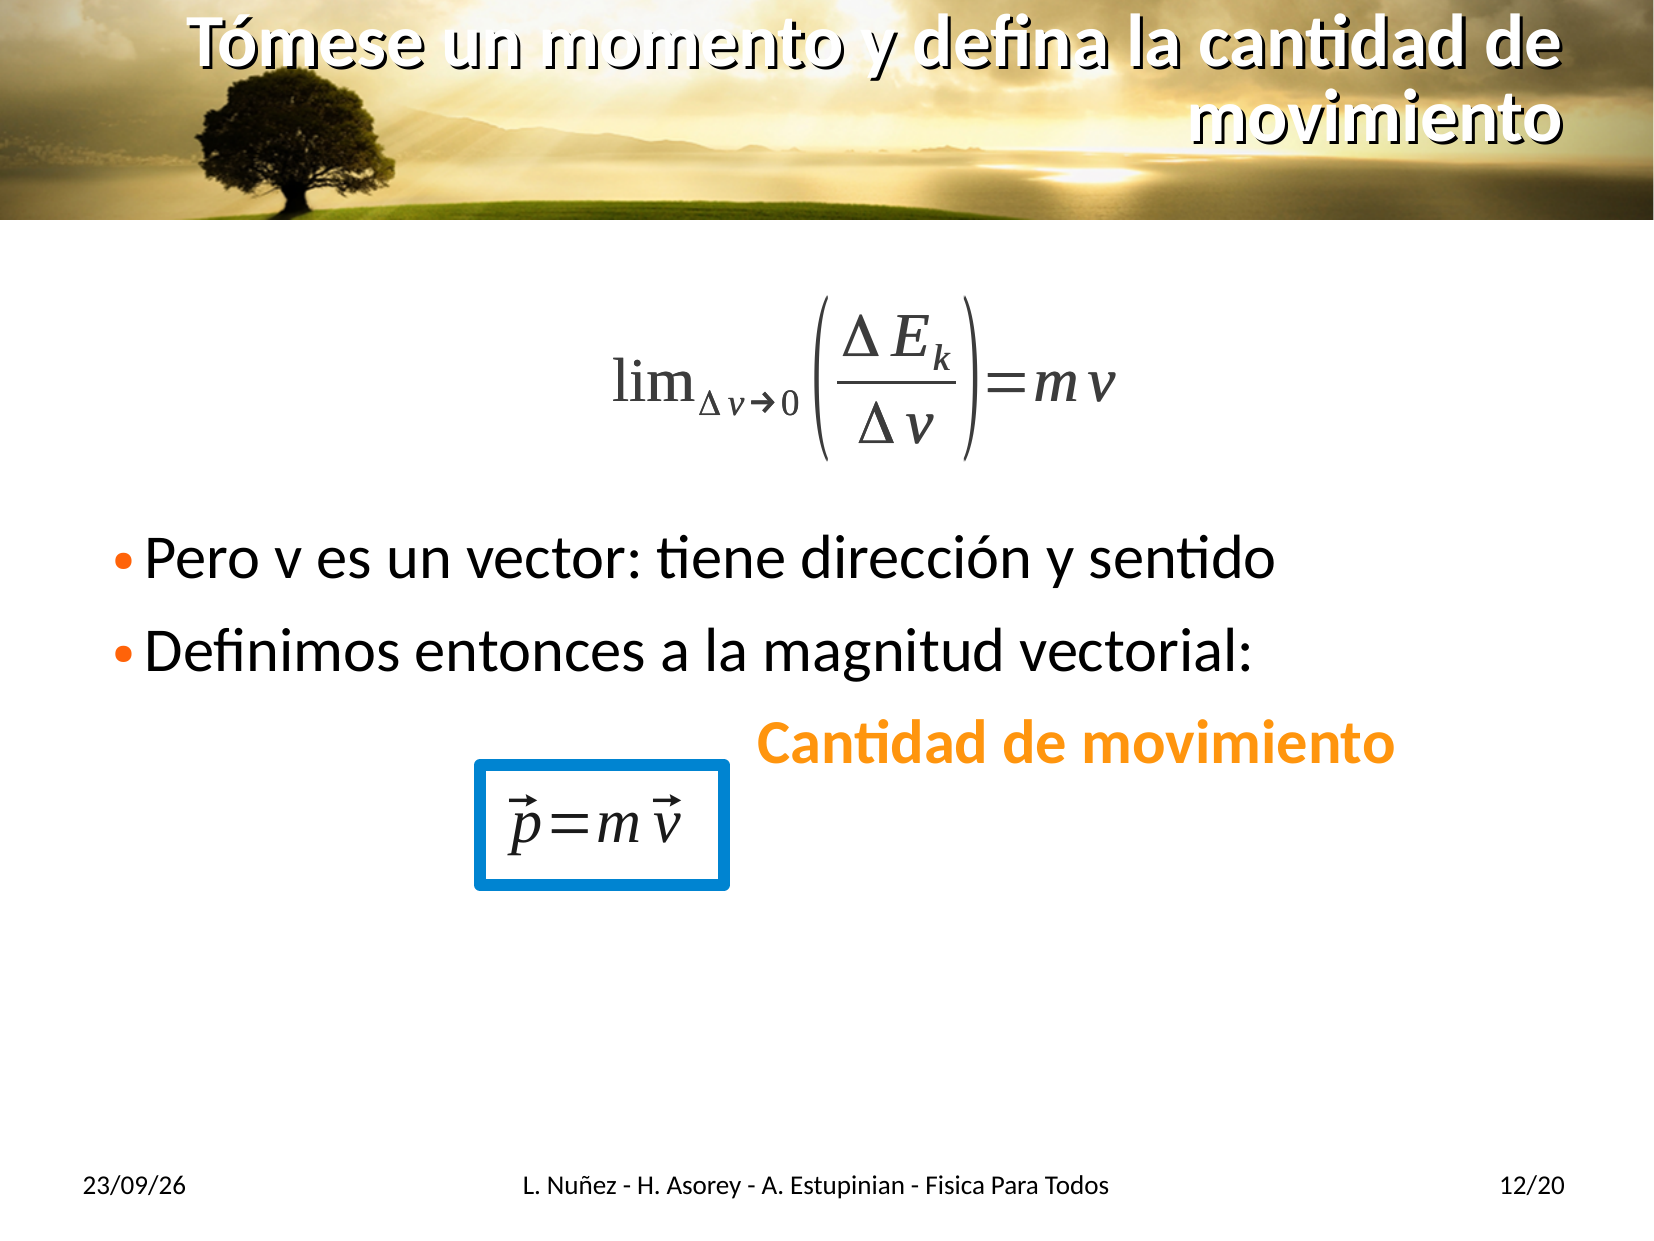

# Tómese un momento y defina la cantidad de movimiento
Pero v es un vector: tiene dirección y sentido
Definimos entonces a la magnitud vectorial:
 Cantidad de movimiento
L. Nuñez - H. Asorey - A. Estupinian - Fisica Para Todos
12